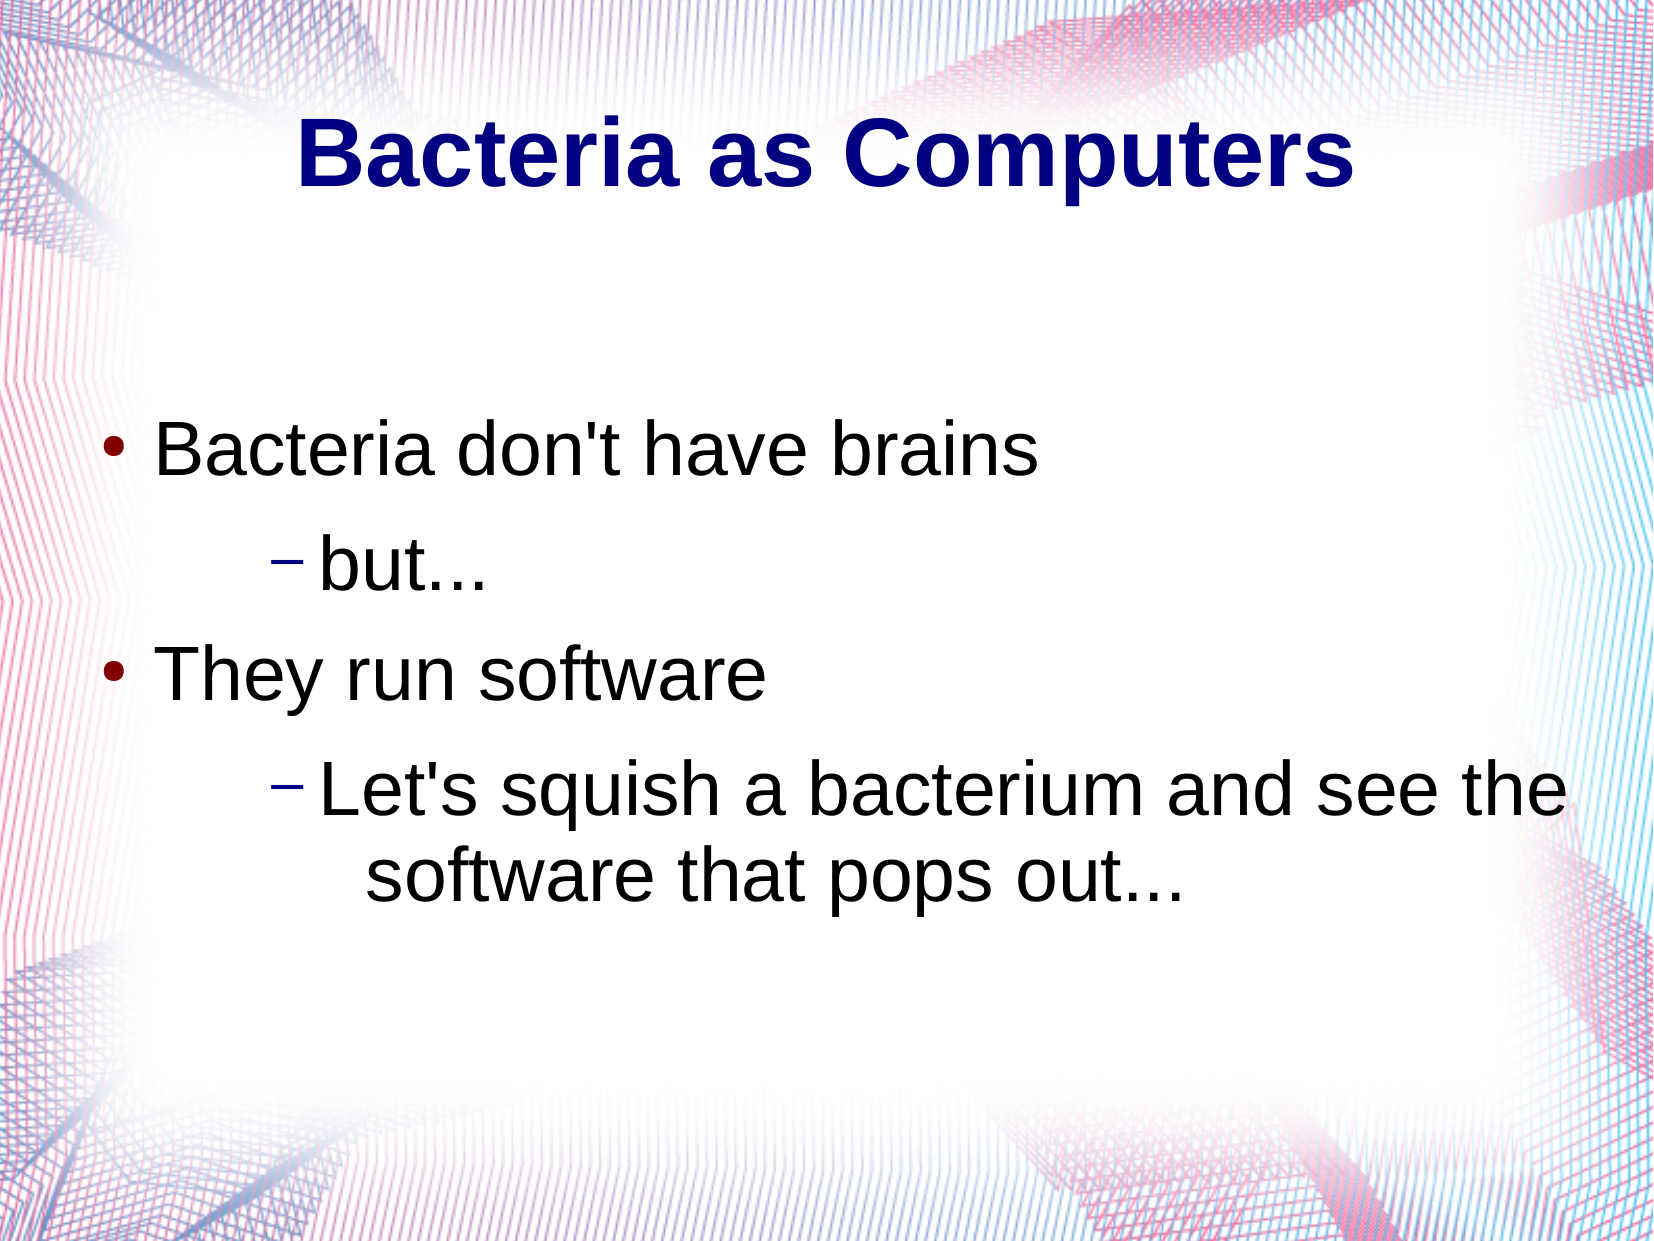

# Bacteria as Computers
Bacteria don't have brains
but...
They run software
Let's squish a bacterium and see the software that pops out...